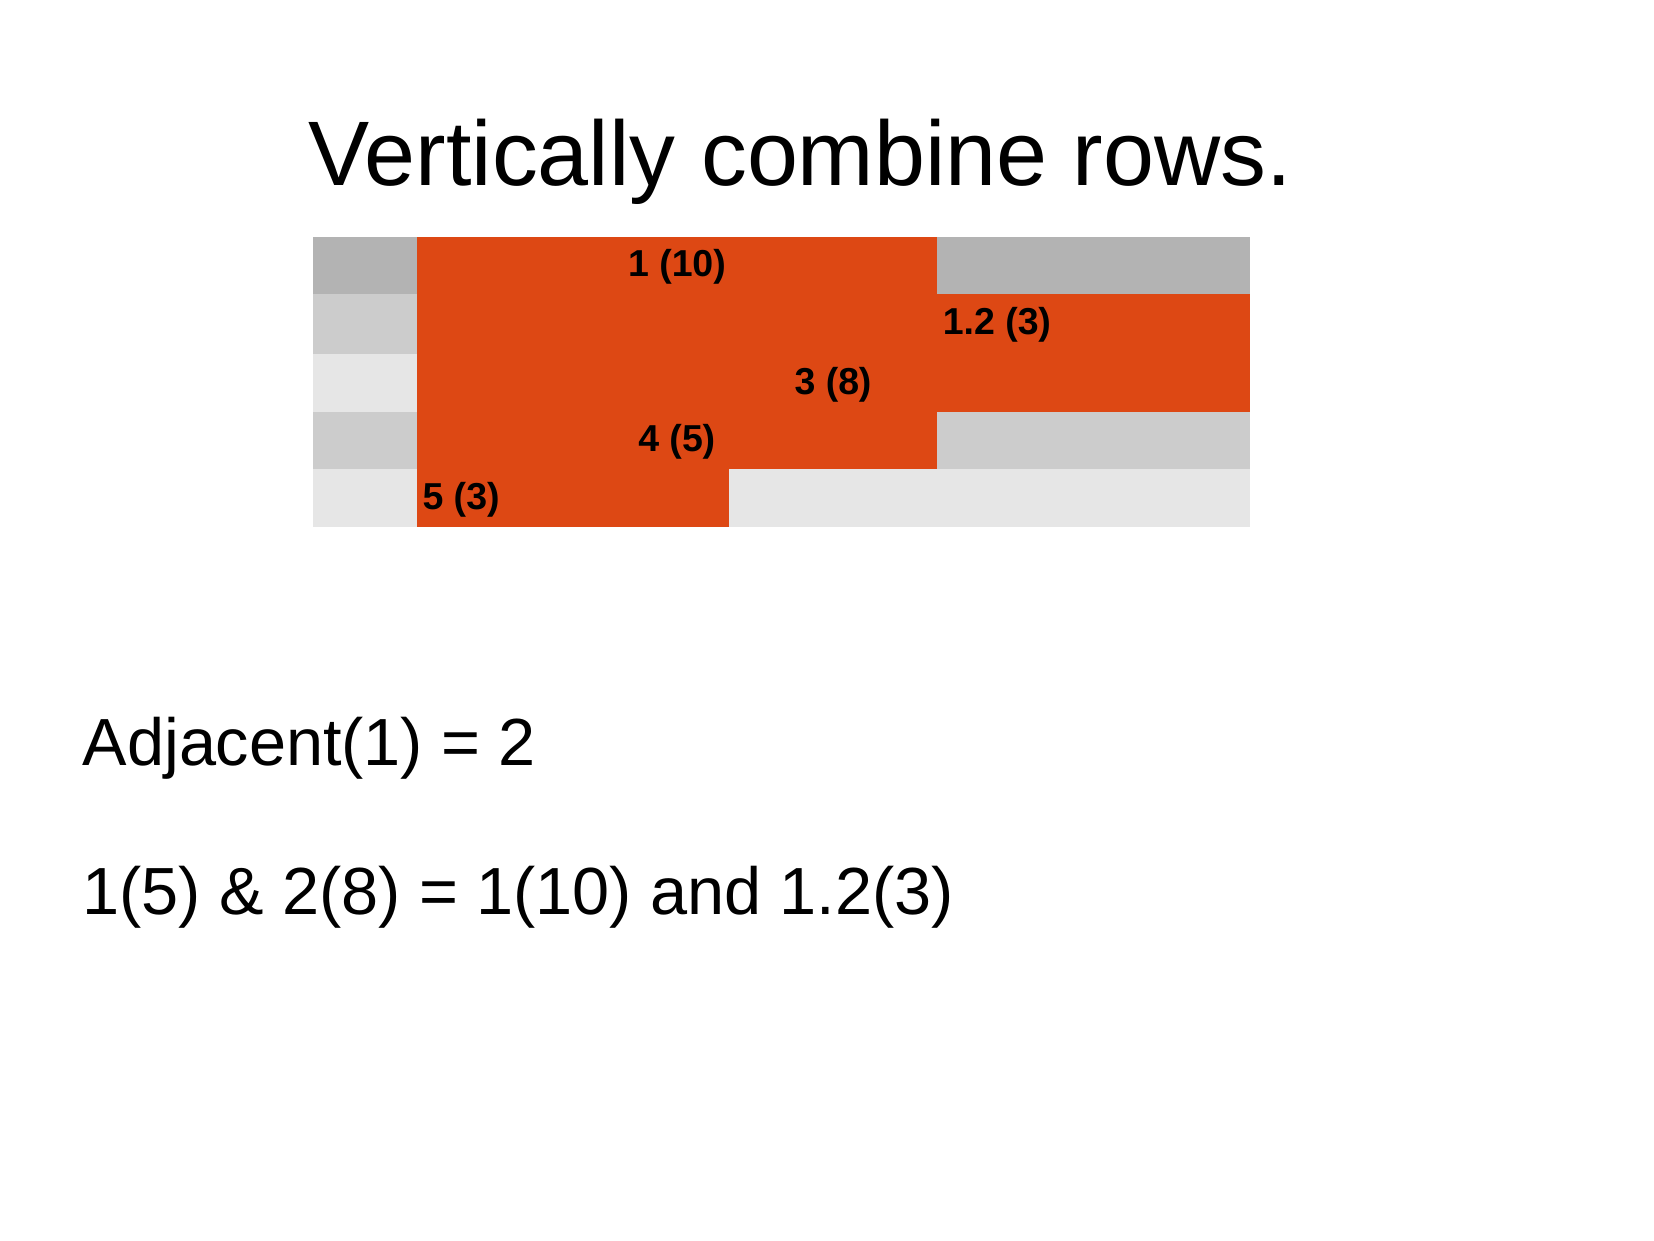

# Vertically combine rows.
| | 1 (10) | | | | | |
| --- | --- | --- | --- | --- | --- | --- |
| | | | | 1.2 (3) | | |
| | 3 (8) | | | | | |
| | 4 (5) | | | | | |
| | 5 (3) | | | | | |
Adjacent(1) = 2
1(5) & 2(8) = 1(10) and 1.2(3)